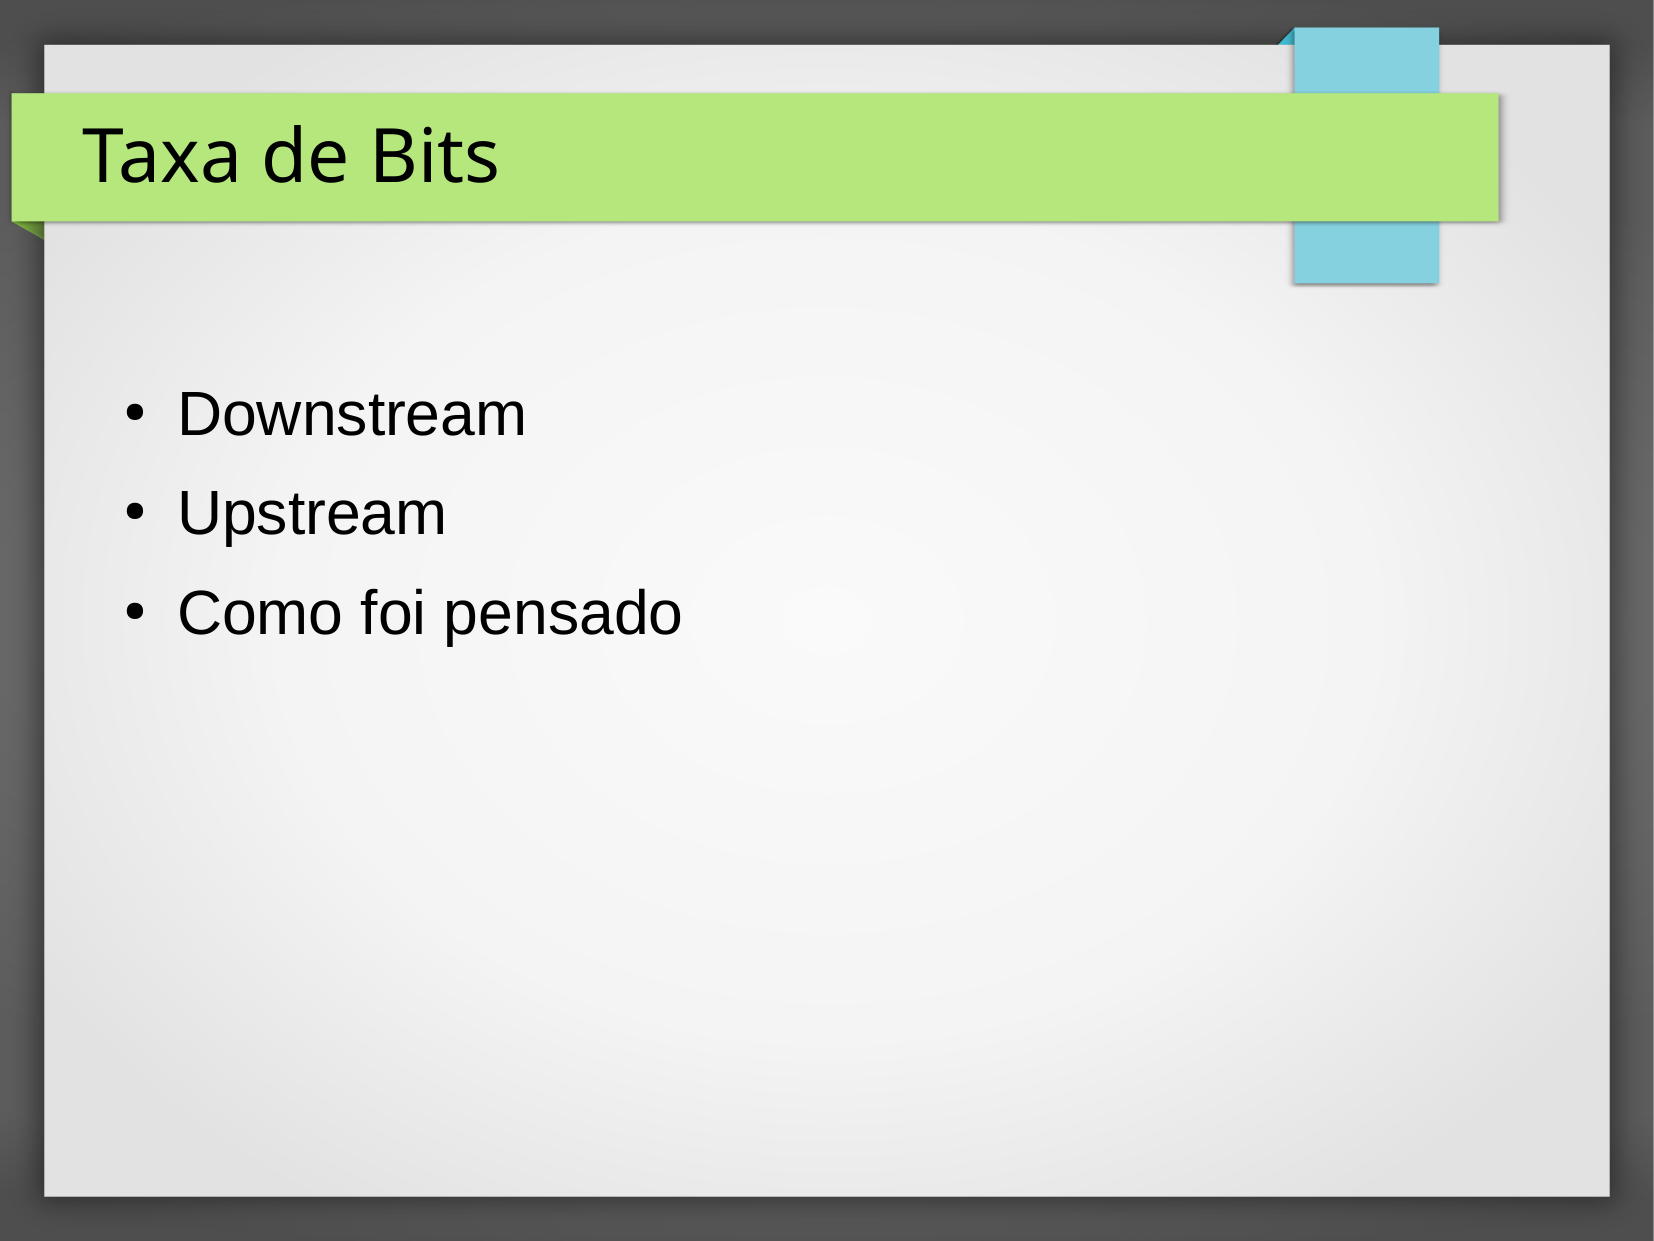

# Taxa de Bits
Downstream
Upstream
Como foi pensado